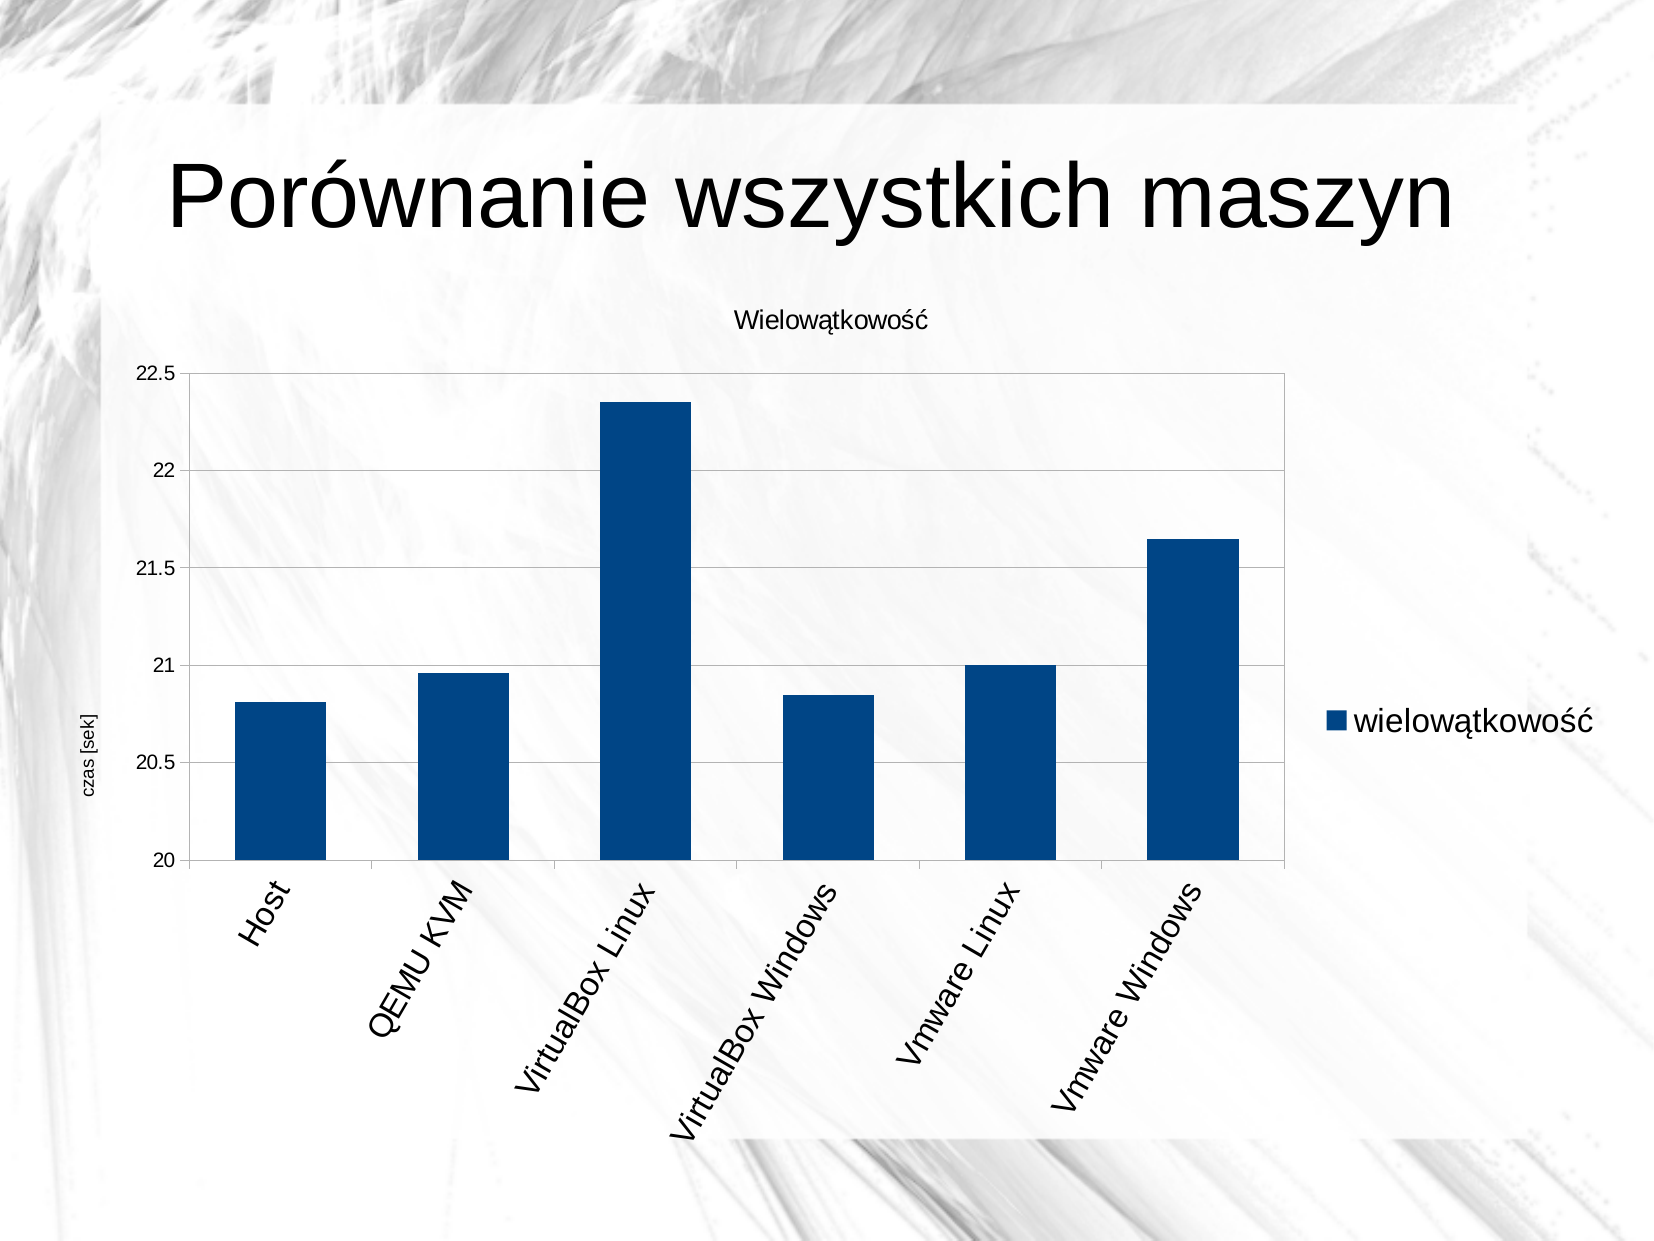

# Porównanie wszystkich maszyn
### Chart: Wielowątkowość
| Category | wielowątkowość |
|---|---|
| Host | 20.81 |
| QEMU KVM | 20.96 |
| VirtualBox Linux | 22.35 |
| VirtualBox Windows | 20.85 |
| Vmware Linux | 21.0 |
| Vmware Windows | 21.65 |